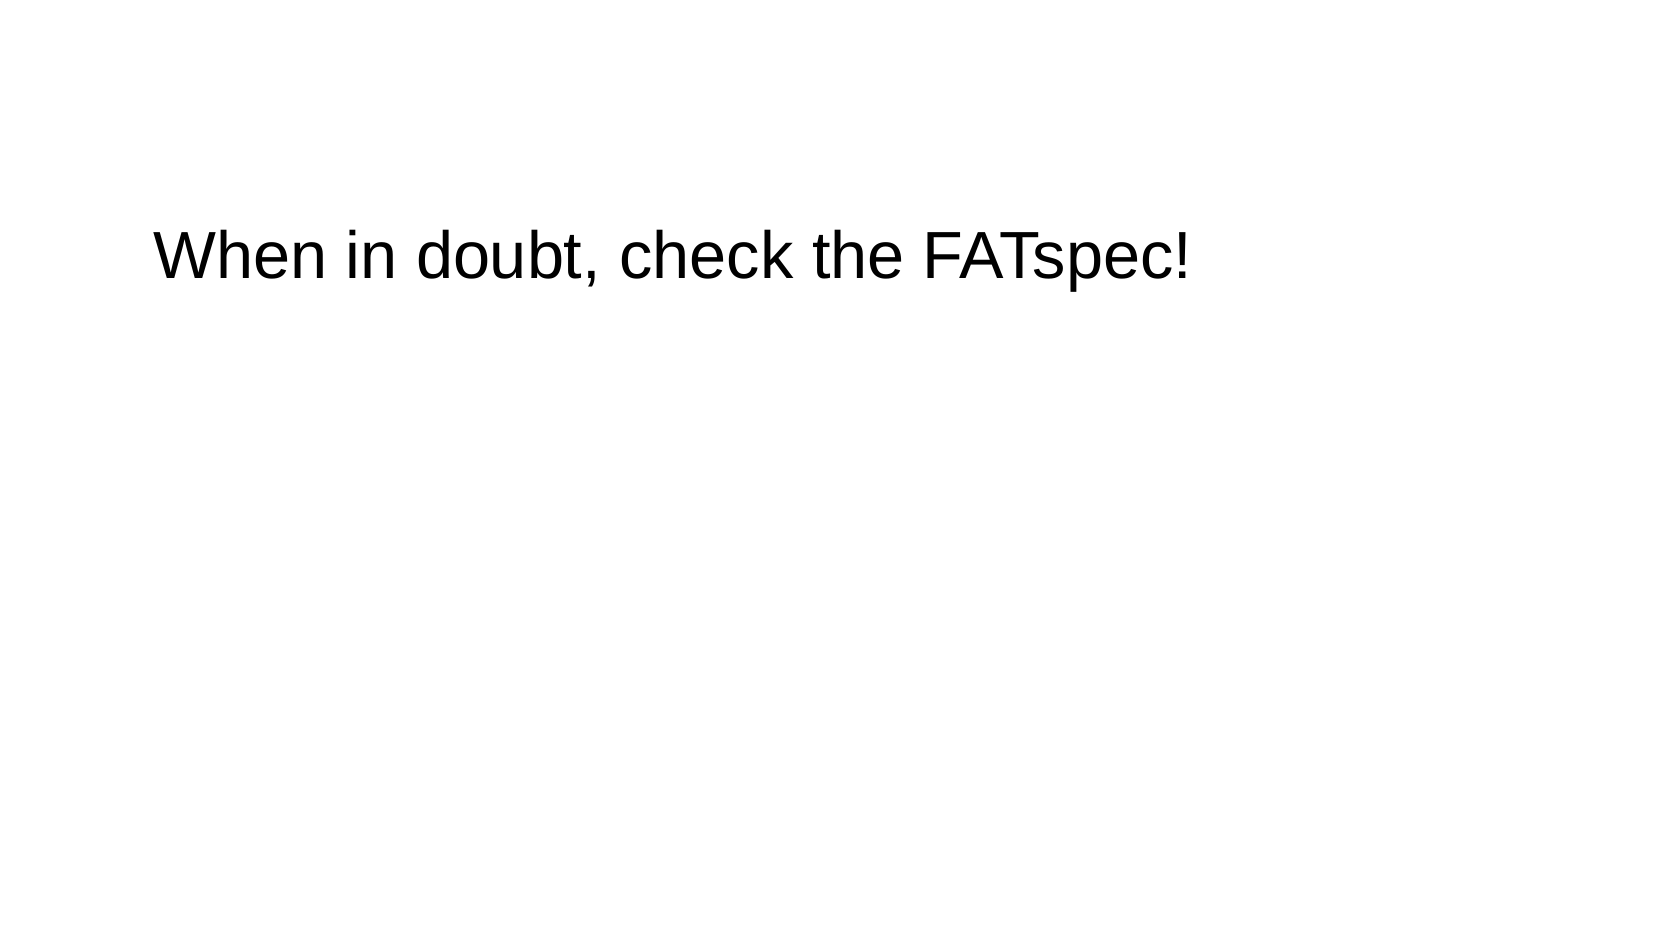

#
When in doubt, check the FATspec!